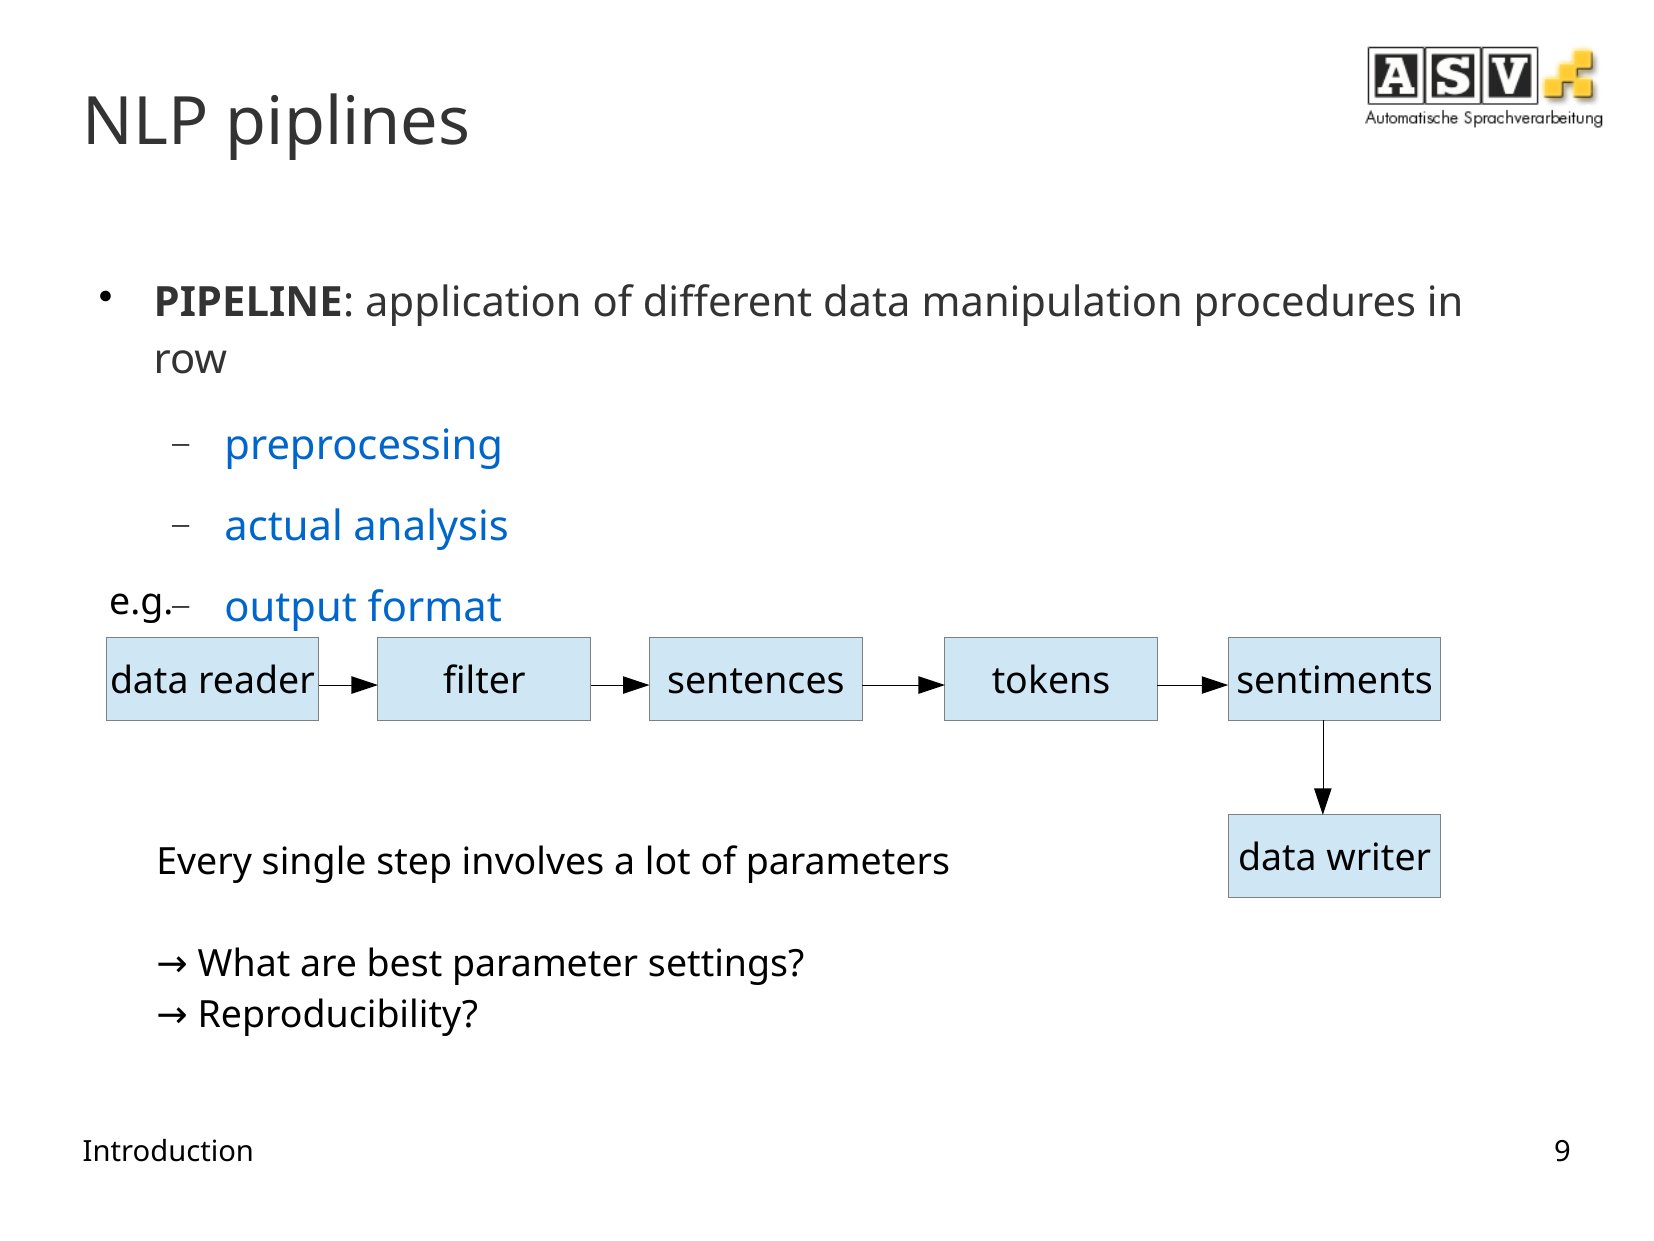

# NLP piplines
PIPELINE: application of different data manipulation procedures in row
preprocessing
actual analysis
output format
e.g.
data reader
filter
sentences
tokens
sentiments
data writer
Every single step involves a lot of parameters
→ What are best parameter settings?
→ Reproducibility?
Introduction
9